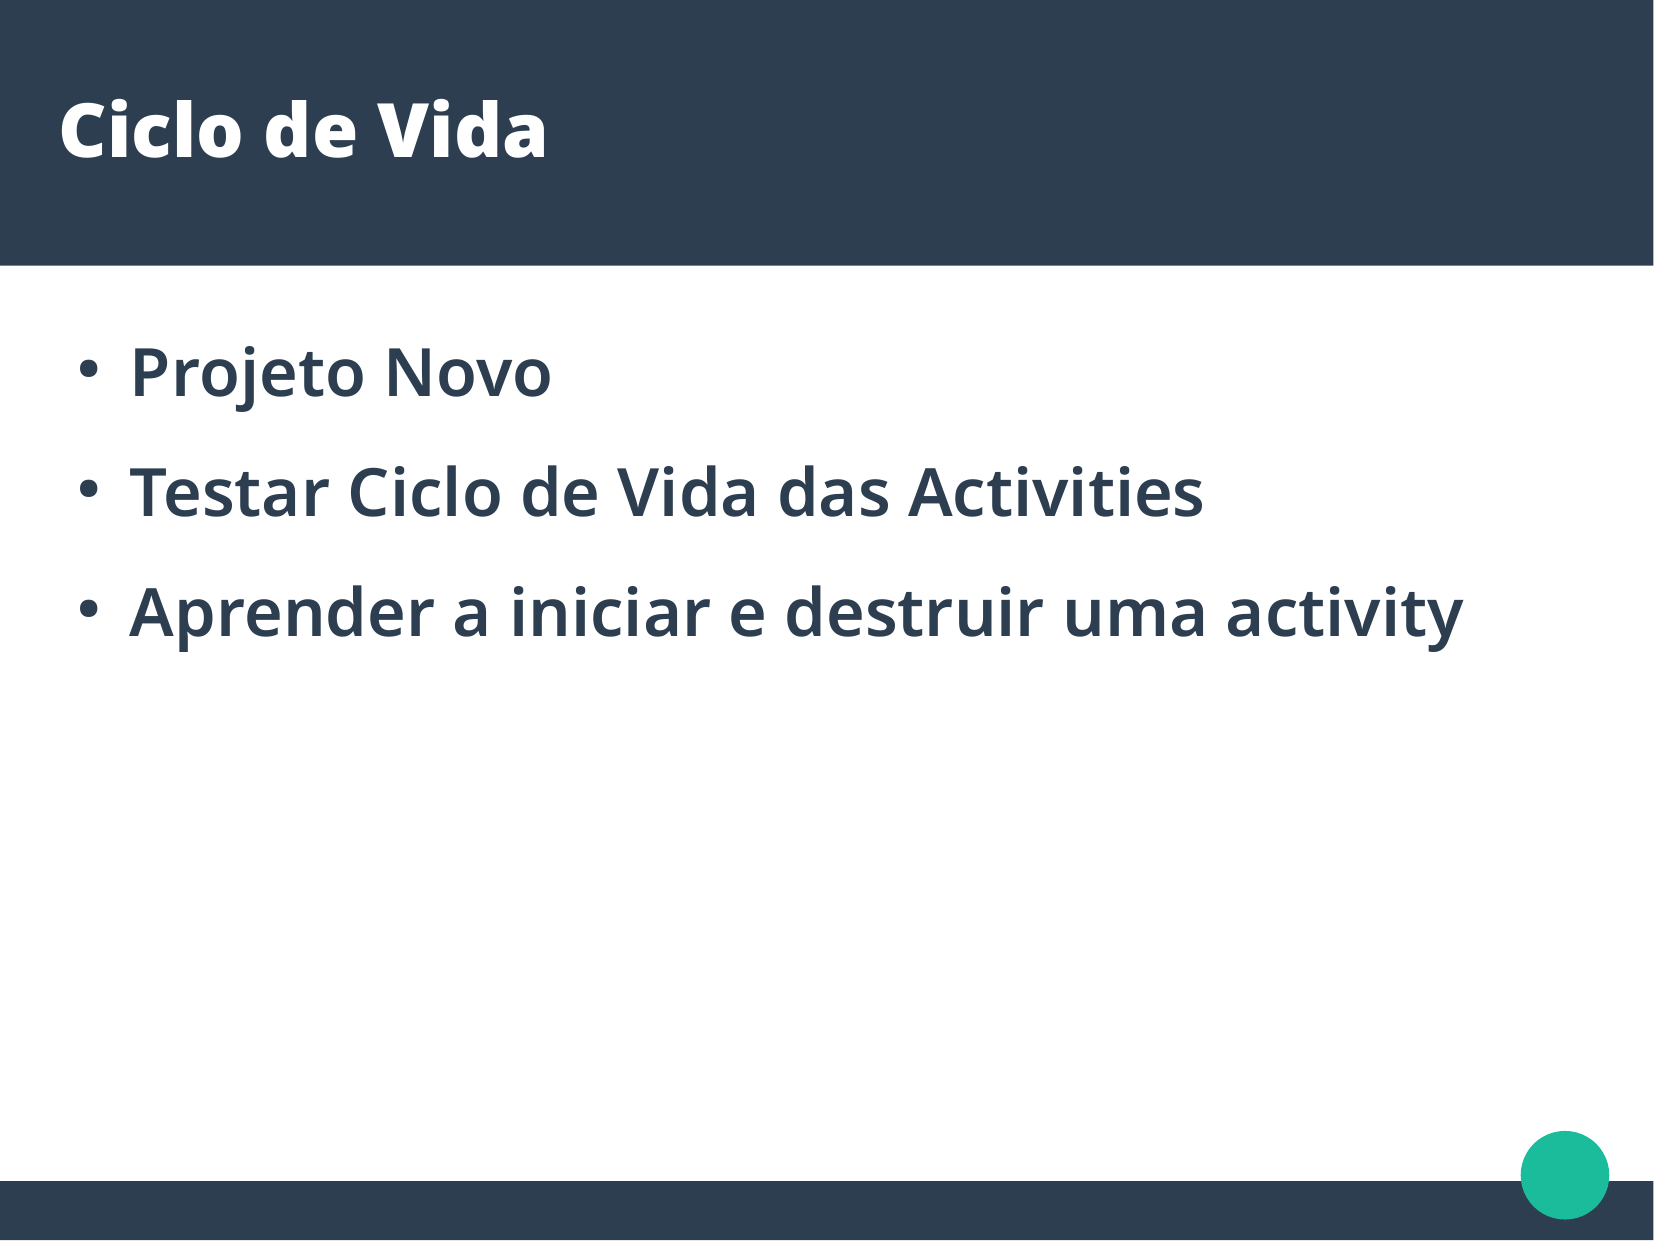

# Ciclo de Vida
Projeto Novo
Testar Ciclo de Vida das Activities
Aprender a iniciar e destruir uma activity